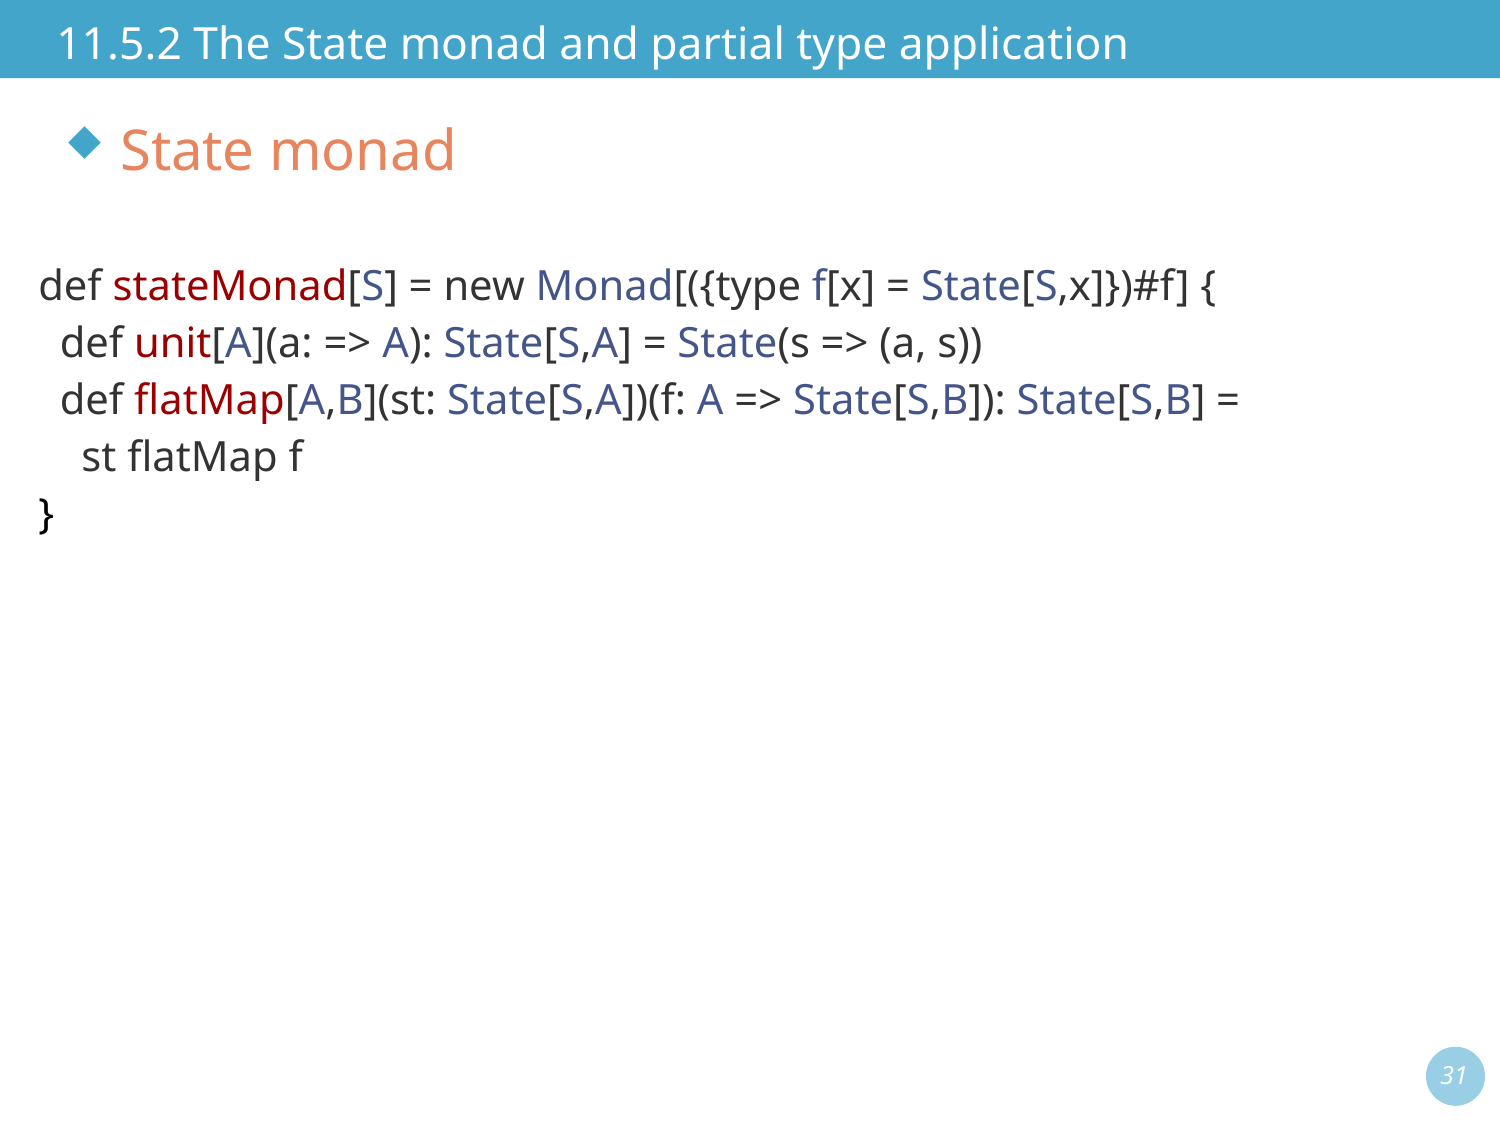

# 11.5.2 The State monad and partial type application
 State monad
def stateMonad[S] = new Monad[({type f[x] = State[S,x]})#f] {
 def unit[A](a: => A): State[S,A] = State(s => (a, s))
 def flatMap[A,B](st: State[S,A])(f: A => State[S,B]): State[S,B] =
 st flatMap f
}